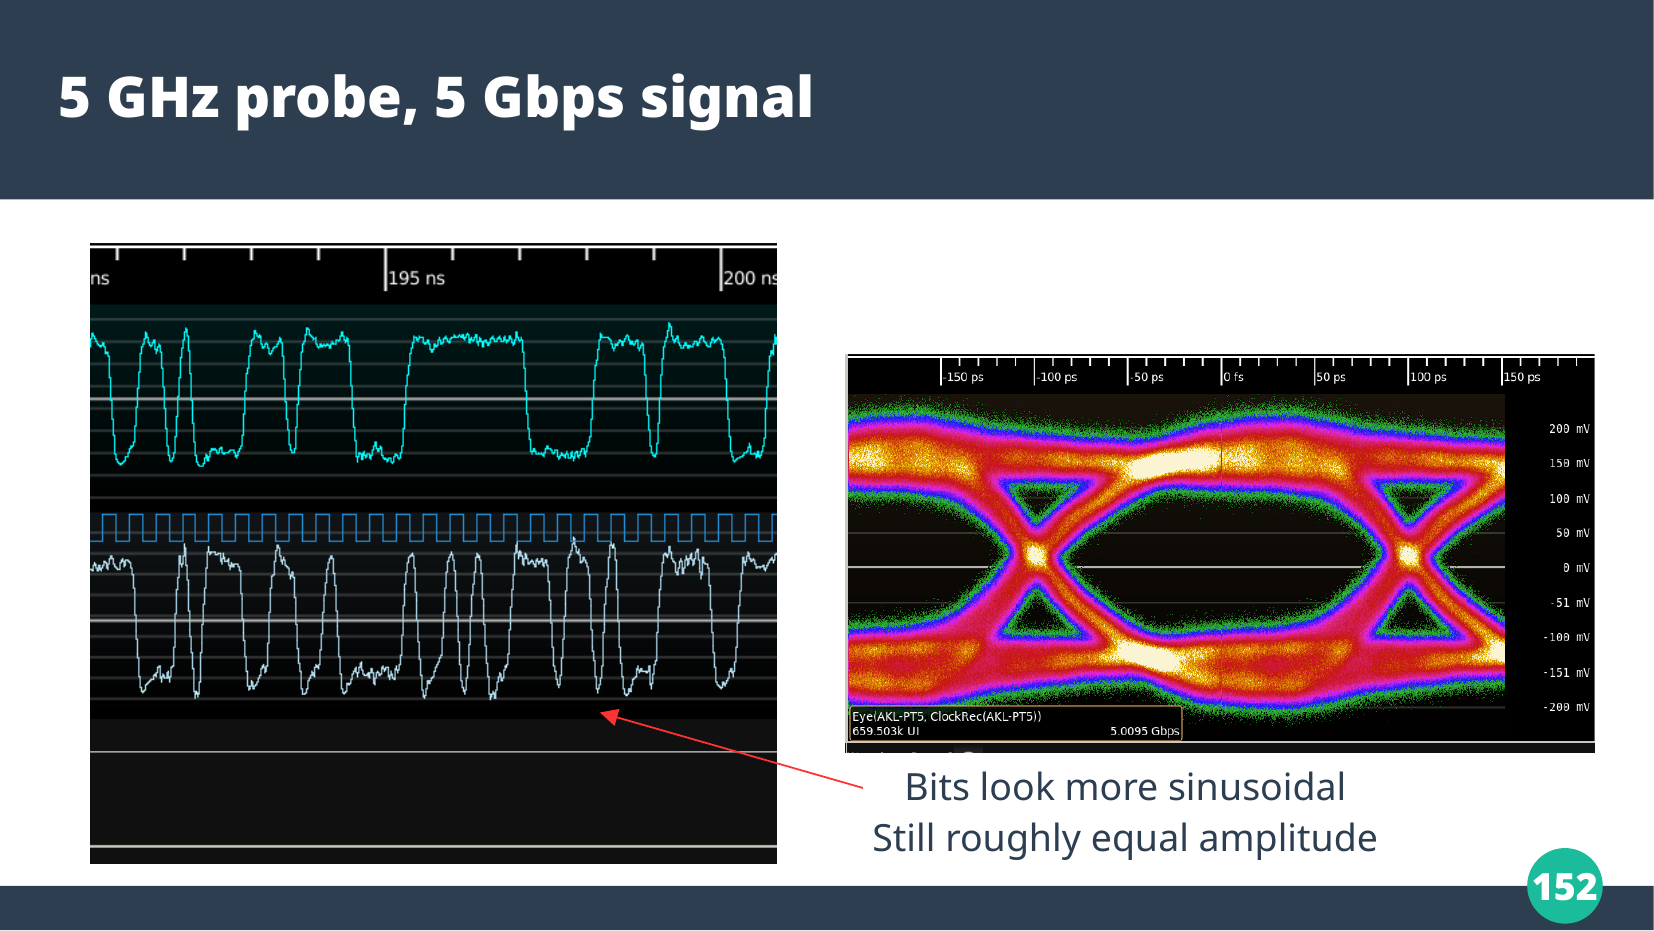

# 5 GHz probe, 5 Gbps signal
Bits look more sinusoidal
Still roughly equal amplitude